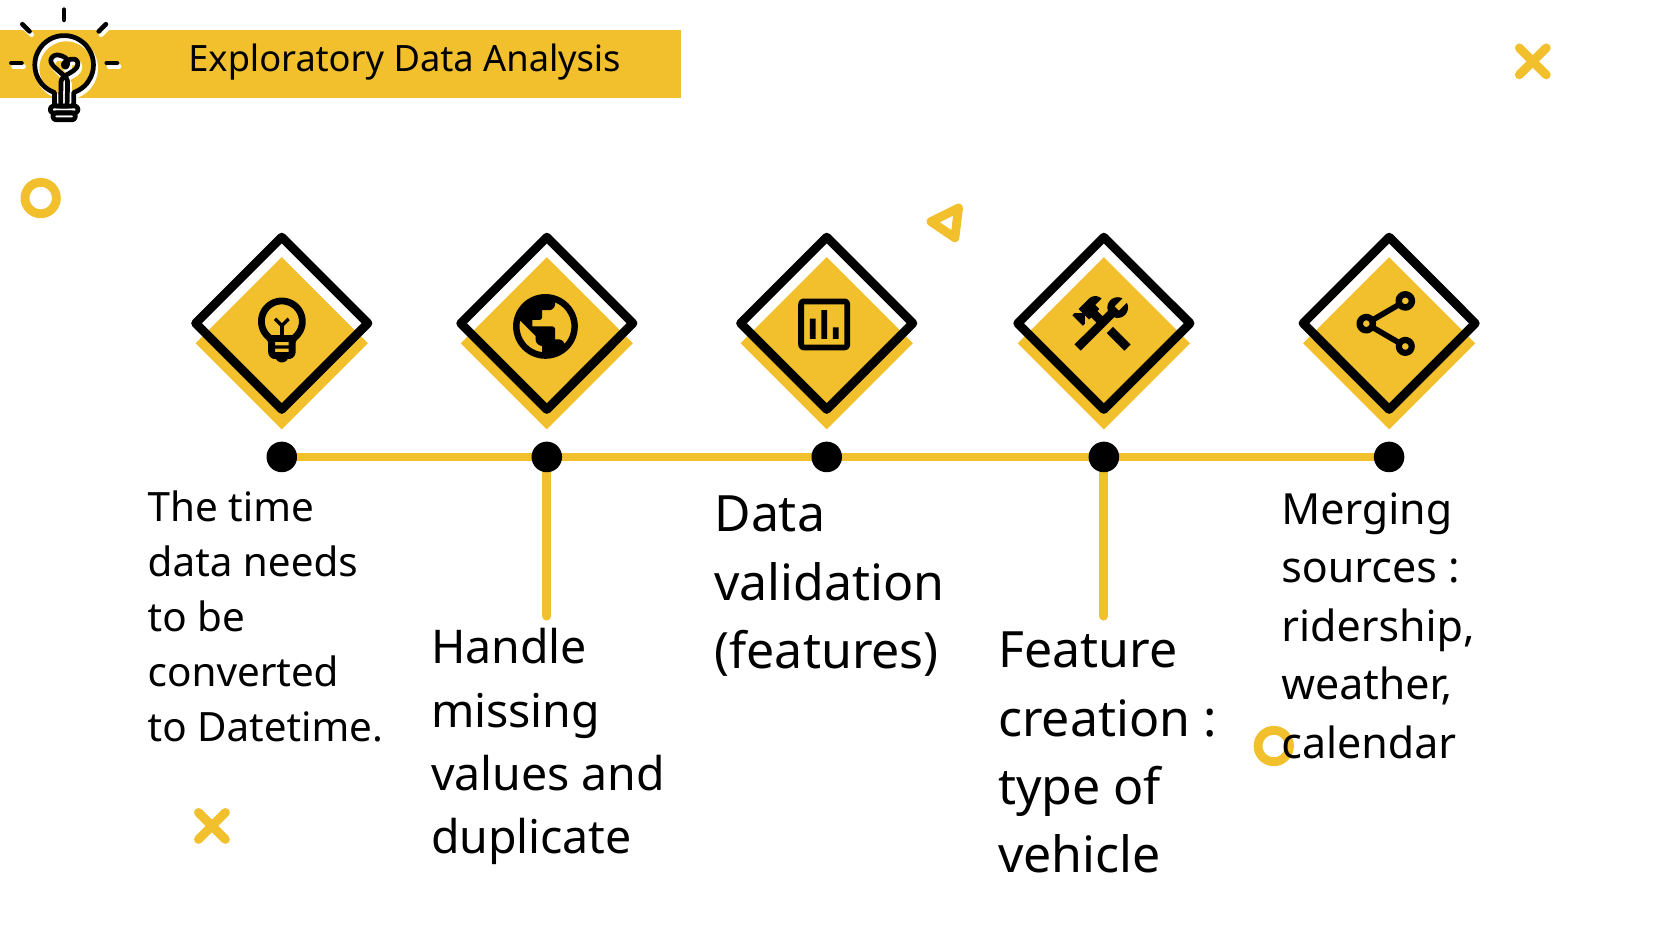

# Exploratory Data Analysis
The time data needs to be converted to Datetime.
Data validation (features)
Merging sources : ridership, weather, calendar
Handle missing values and duplicate
Feature creation : type of vehicle